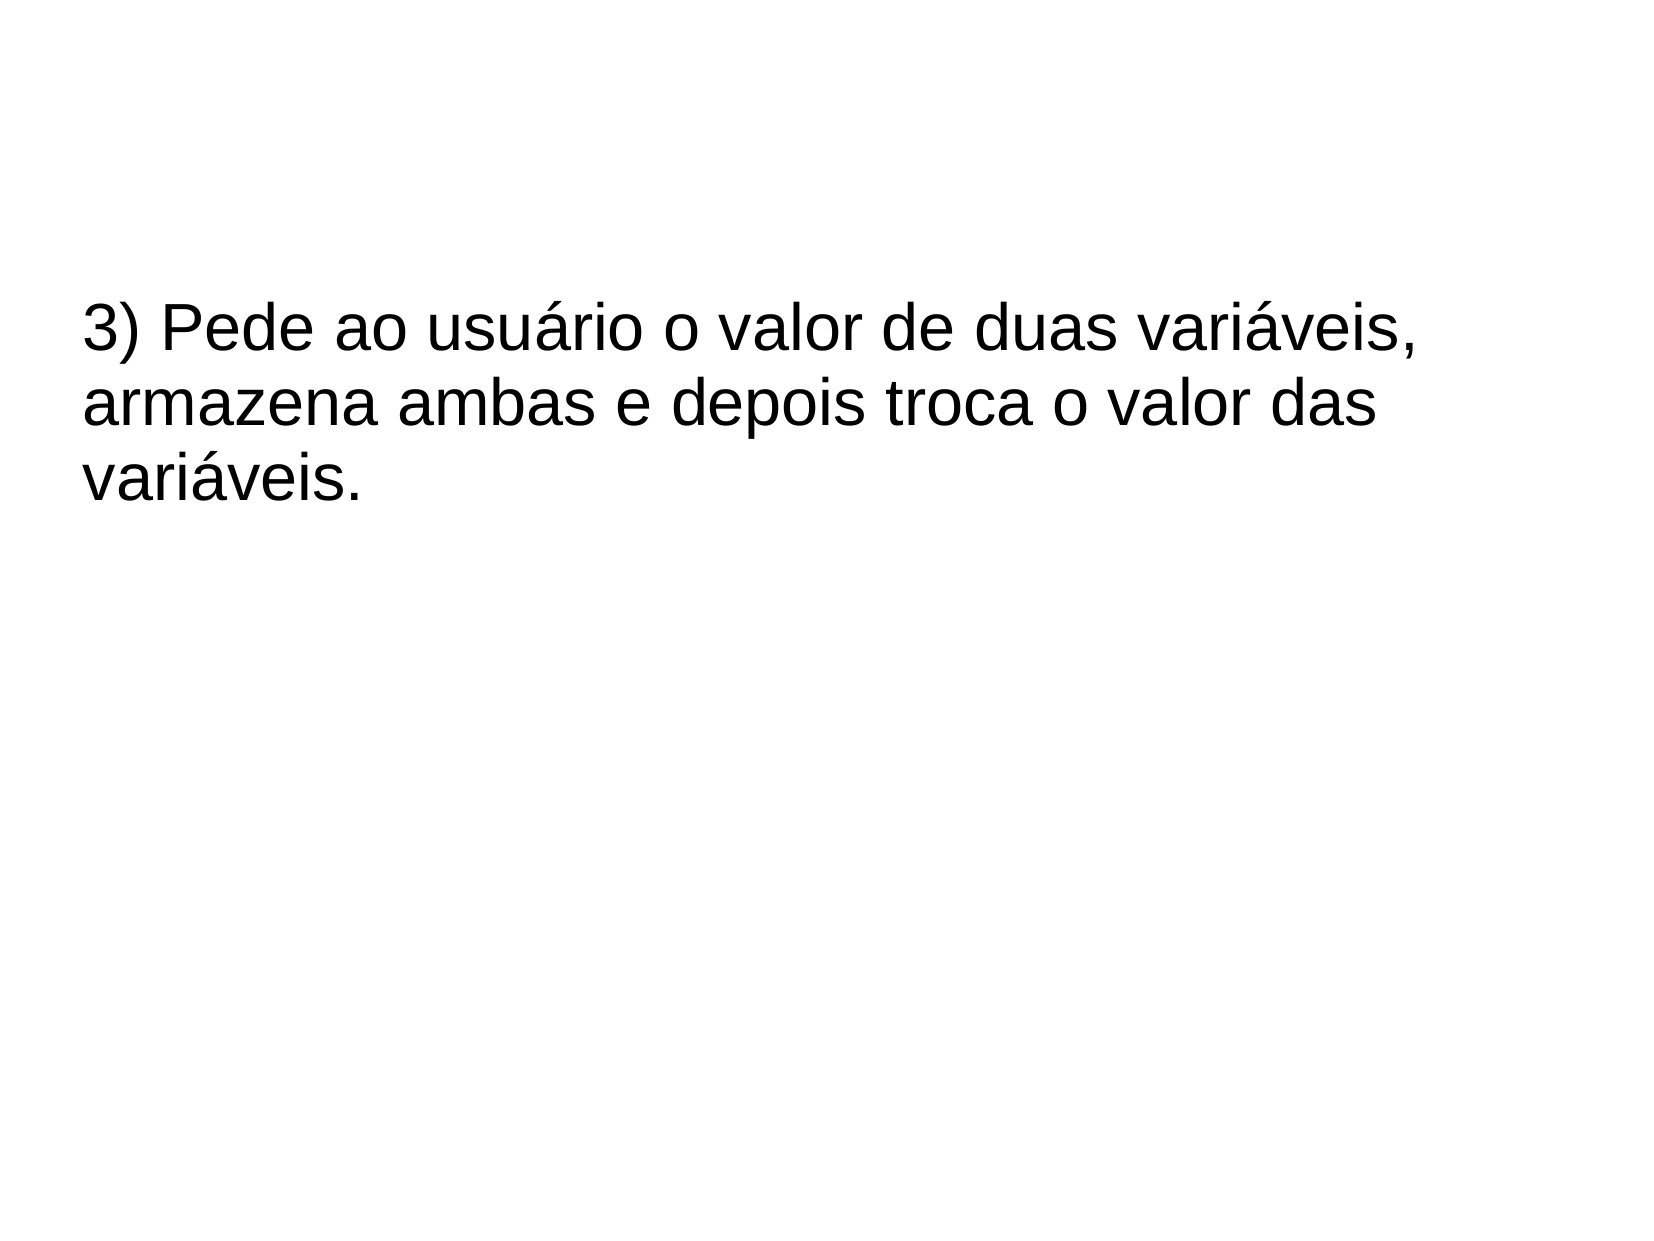

#
3) Pede ao usuário o valor de duas variáveis, armazena ambas e depois troca o valor das variáveis.